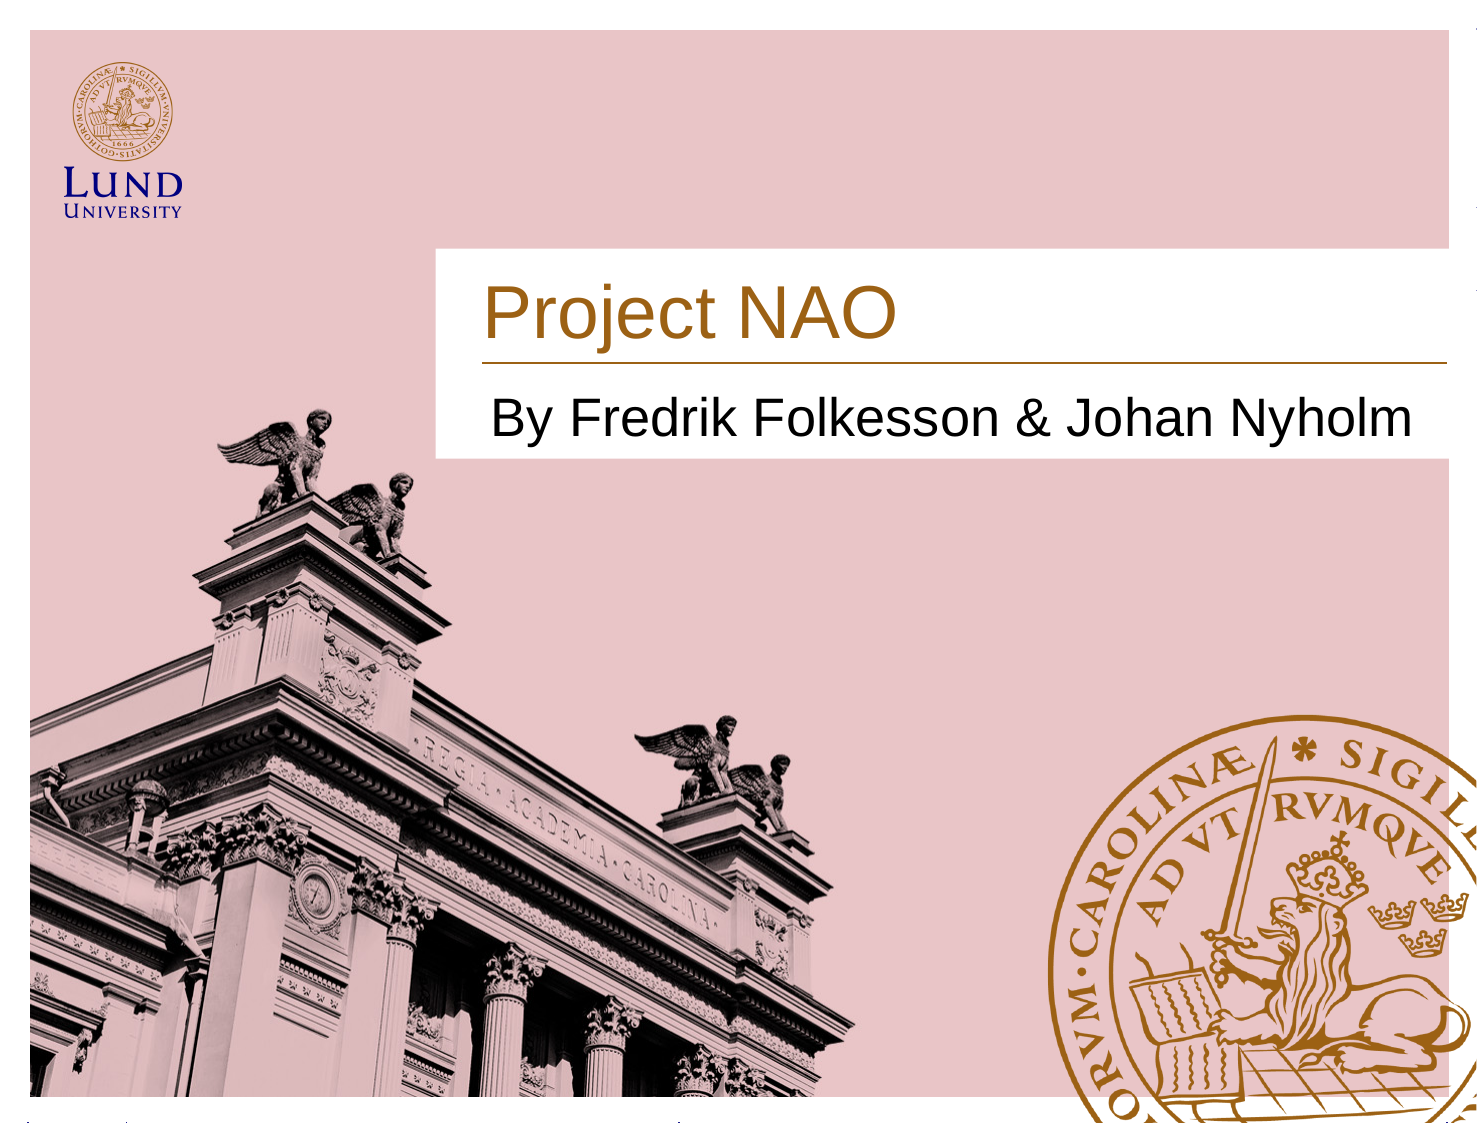

# Project NAO
By Fredrik Folkesson & Johan Nyholm